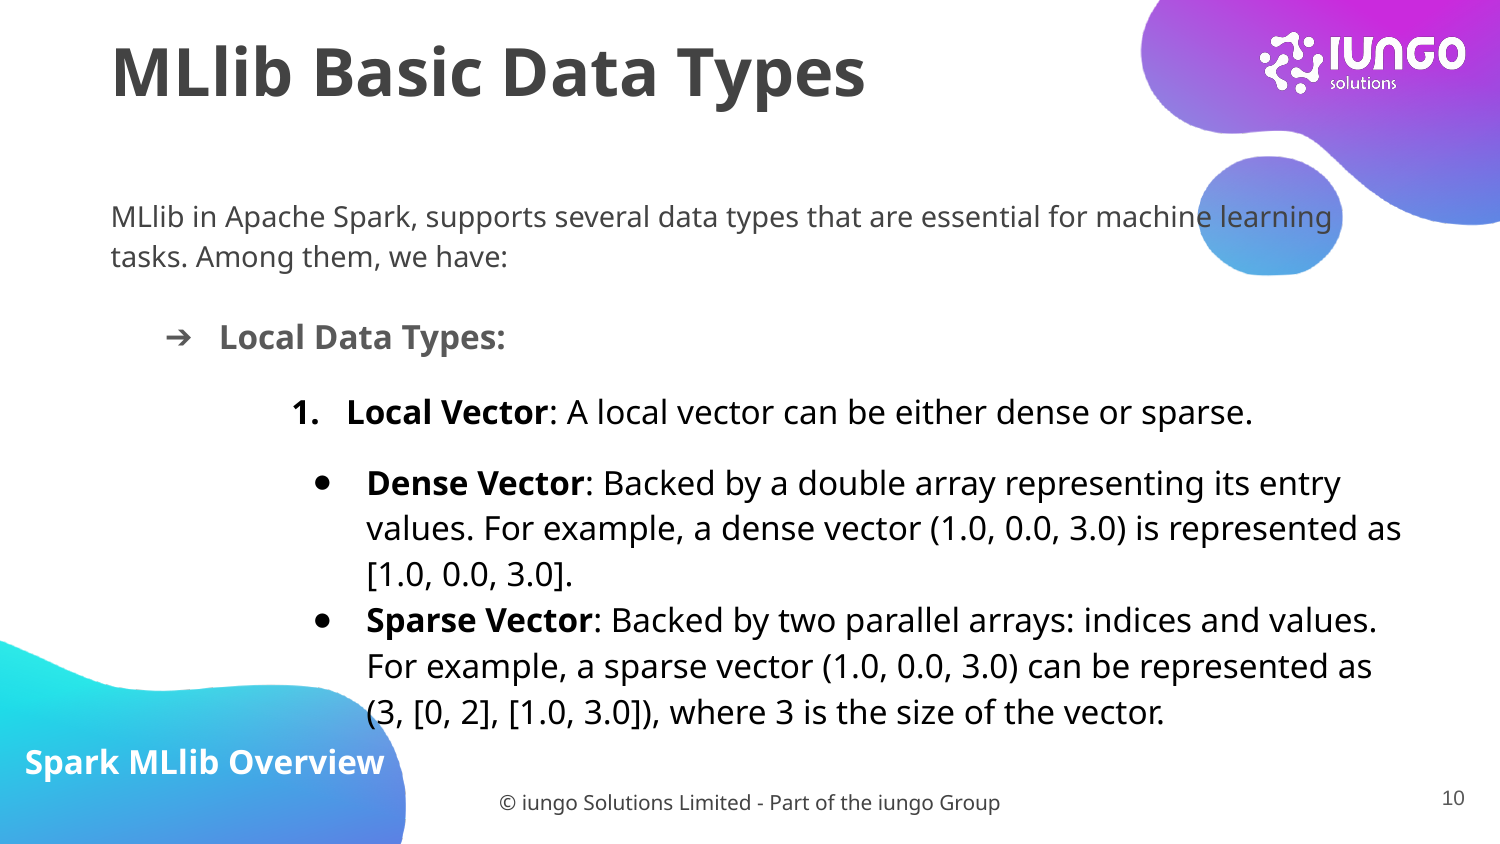

# MLlib Basic Data Types
MLlib in Apache Spark, supports several data types that are essential for machine learning tasks. Among them, we have:
Local Data Types:
1. Local Vector: A local vector can be either dense or sparse.
Dense Vector: Backed by a double array representing its entry values. For example, a dense vector (1.0, 0.0, 3.0) is represented as [1.0, 0.0, 3.0].
Sparse Vector: Backed by two parallel arrays: indices and values. For example, a sparse vector (1.0, 0.0, 3.0) can be represented as (3, [0, 2], [1.0, 3.0]), where 3 is the size of the vector.
Spark MLlib Overview